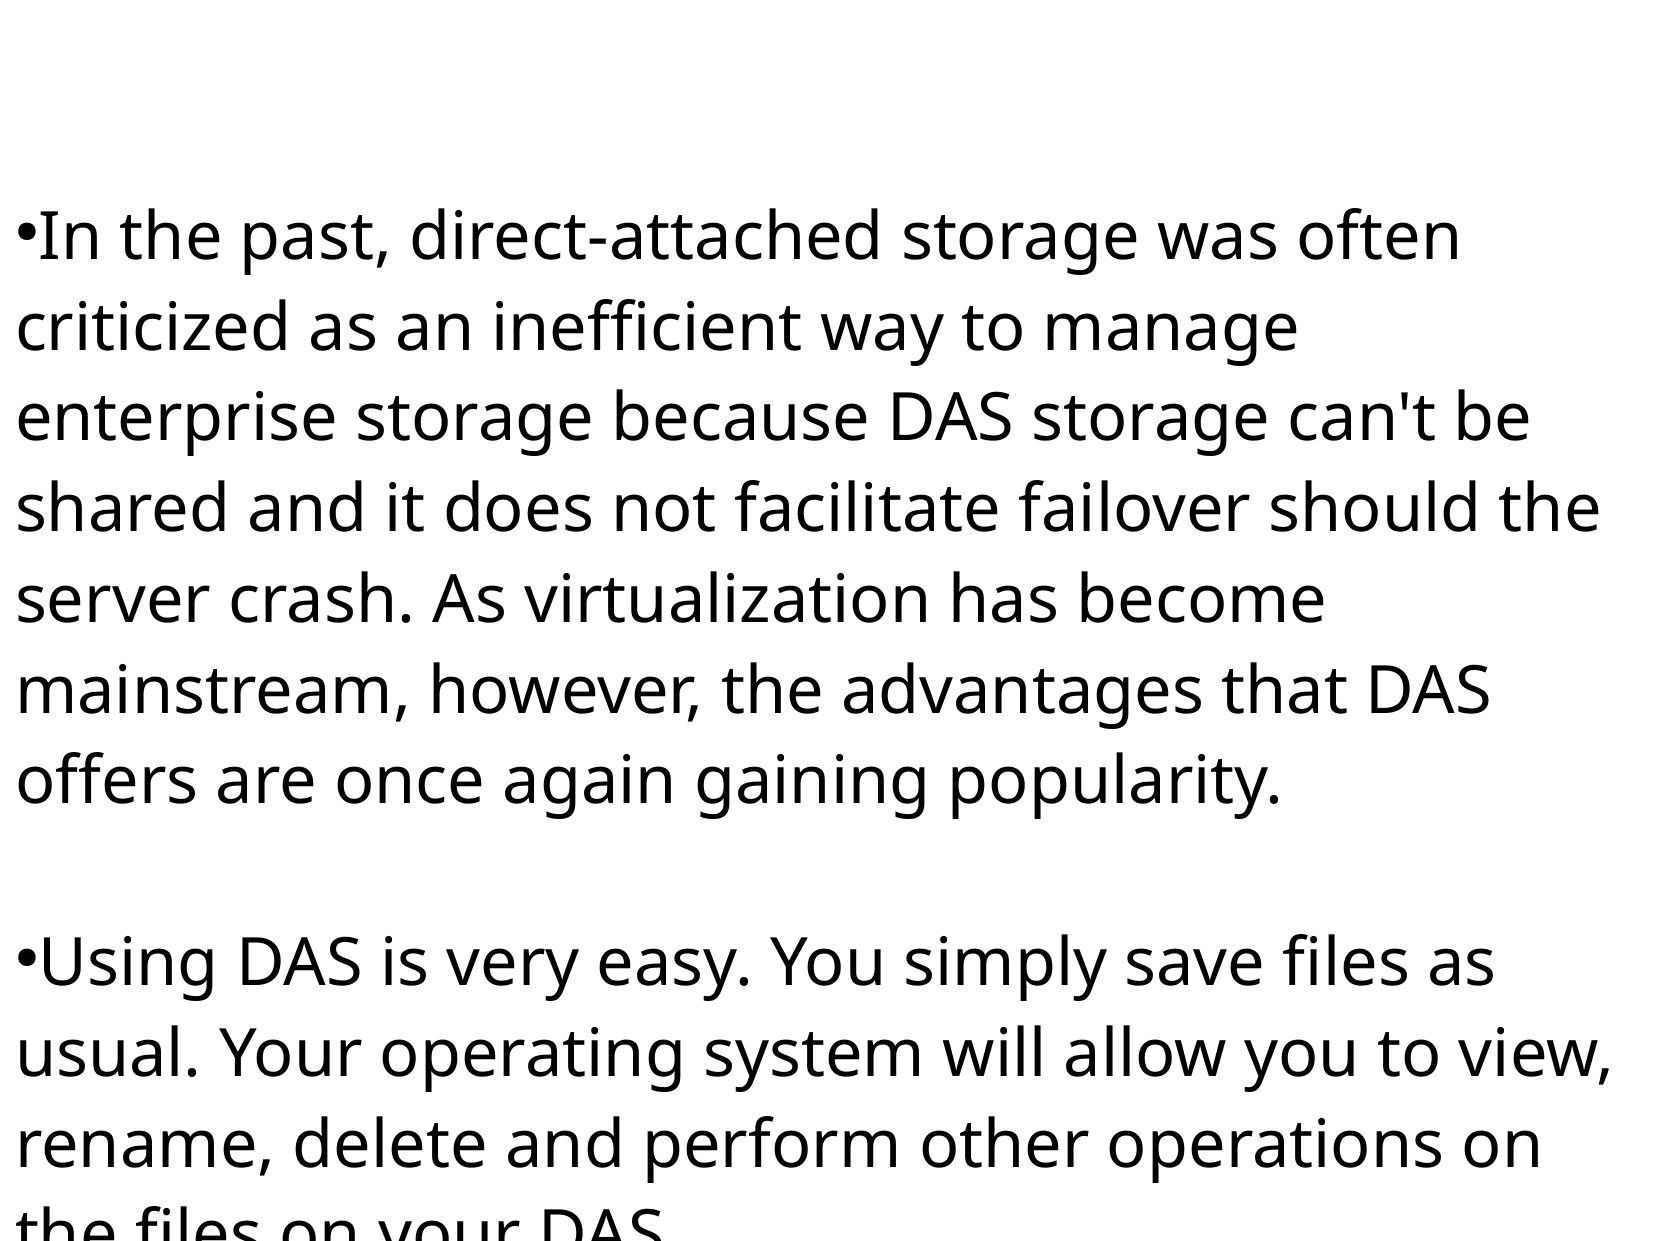

In the past, direct-attached storage was often criticized as an inefficient way to manage enterprise storage because DAS storage can't be shared and it does not facilitate failover should the server crash. As virtualization has become mainstream, however, the advantages that DAS offers are once again gaining popularity.
Using DAS is very easy. You simply save files as usual. Your operating system will allow you to view, rename, delete and perform other operations on the files on your DAS.